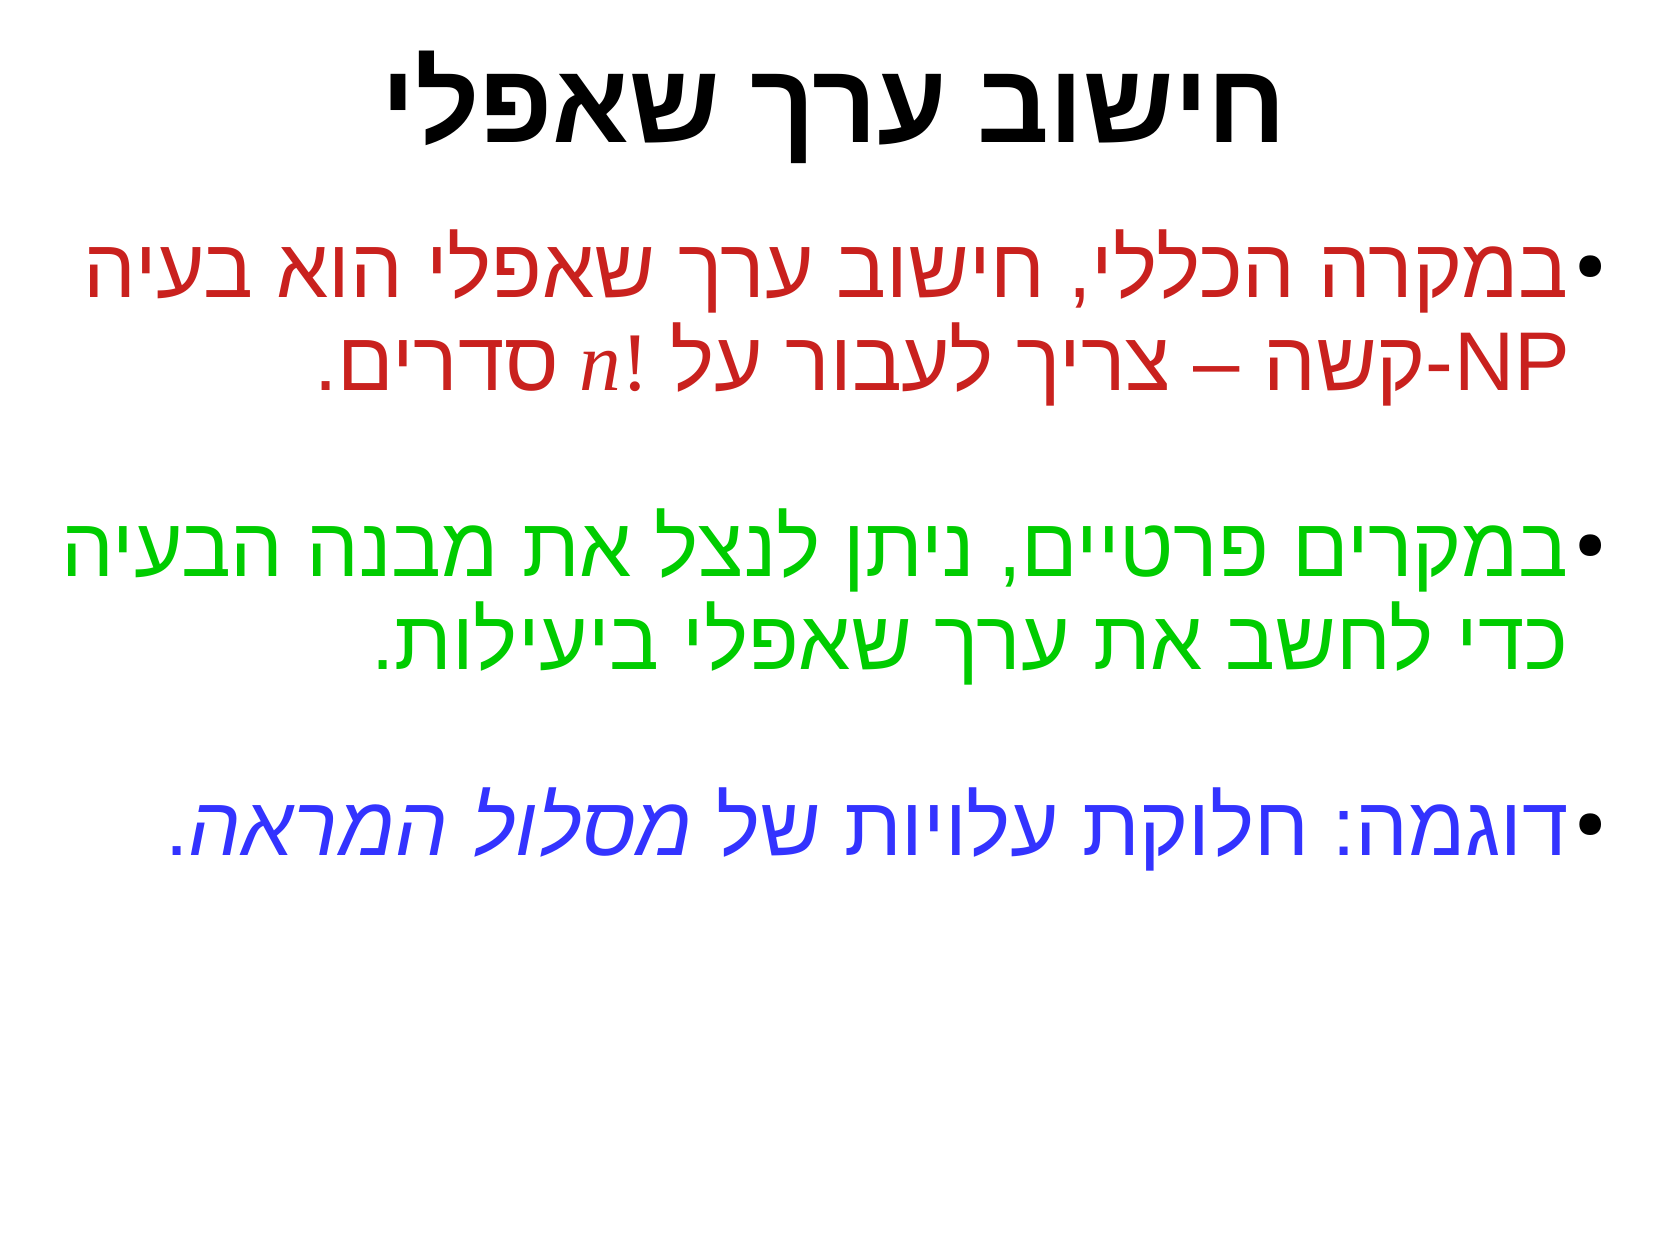

# חישוב ערך שאפלי
במקרה הכללי, חישוב ערך שאפלי הוא בעיה NP-קשה – צריך לעבור על !n סדרים.
במקרים פרטיים, ניתן לנצל את מבנה הבעיה כדי לחשב את ערך שאפלי ביעילות.
דוגמה: חלוקת עלויות של מסלול המראה.